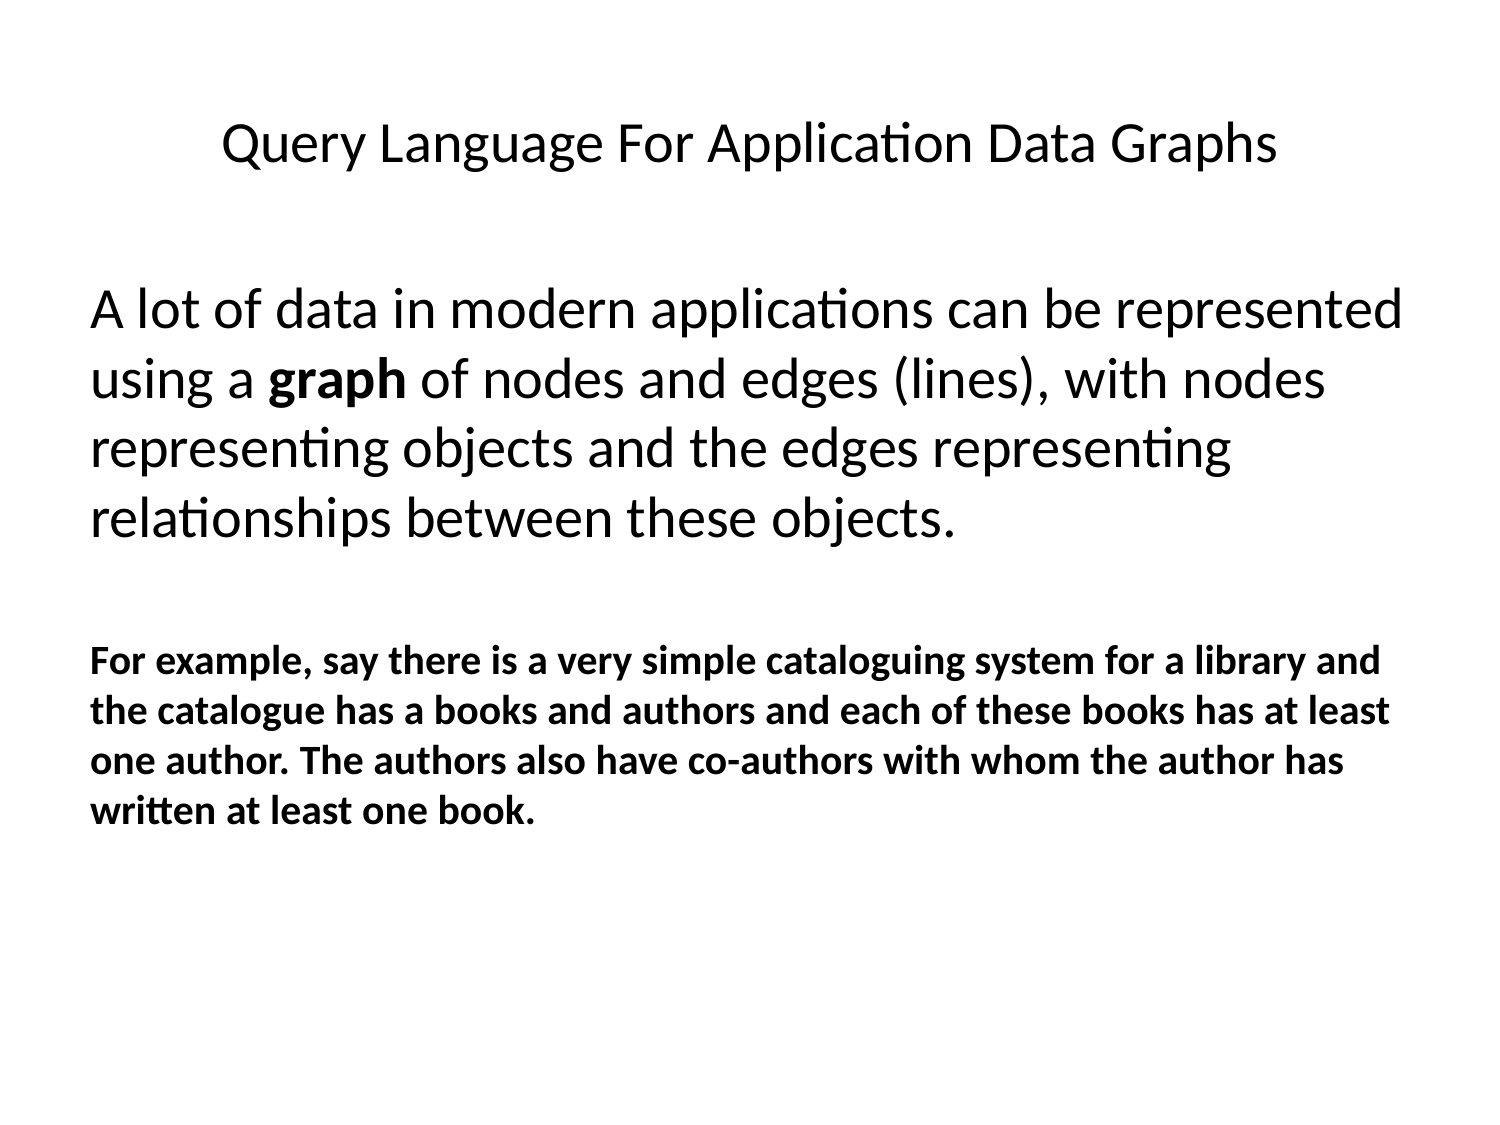

# Query Language For Application Data Graphs
A lot of data in modern applications can be represented using a graph of nodes and edges (lines), with nodes representing objects and the edges representing relationships between these objects.
For example, say there is a very simple cataloguing system for a library and the catalogue has a books and authors and each of these books has at least one author. The authors also have co-authors with whom the author has written at least one book.